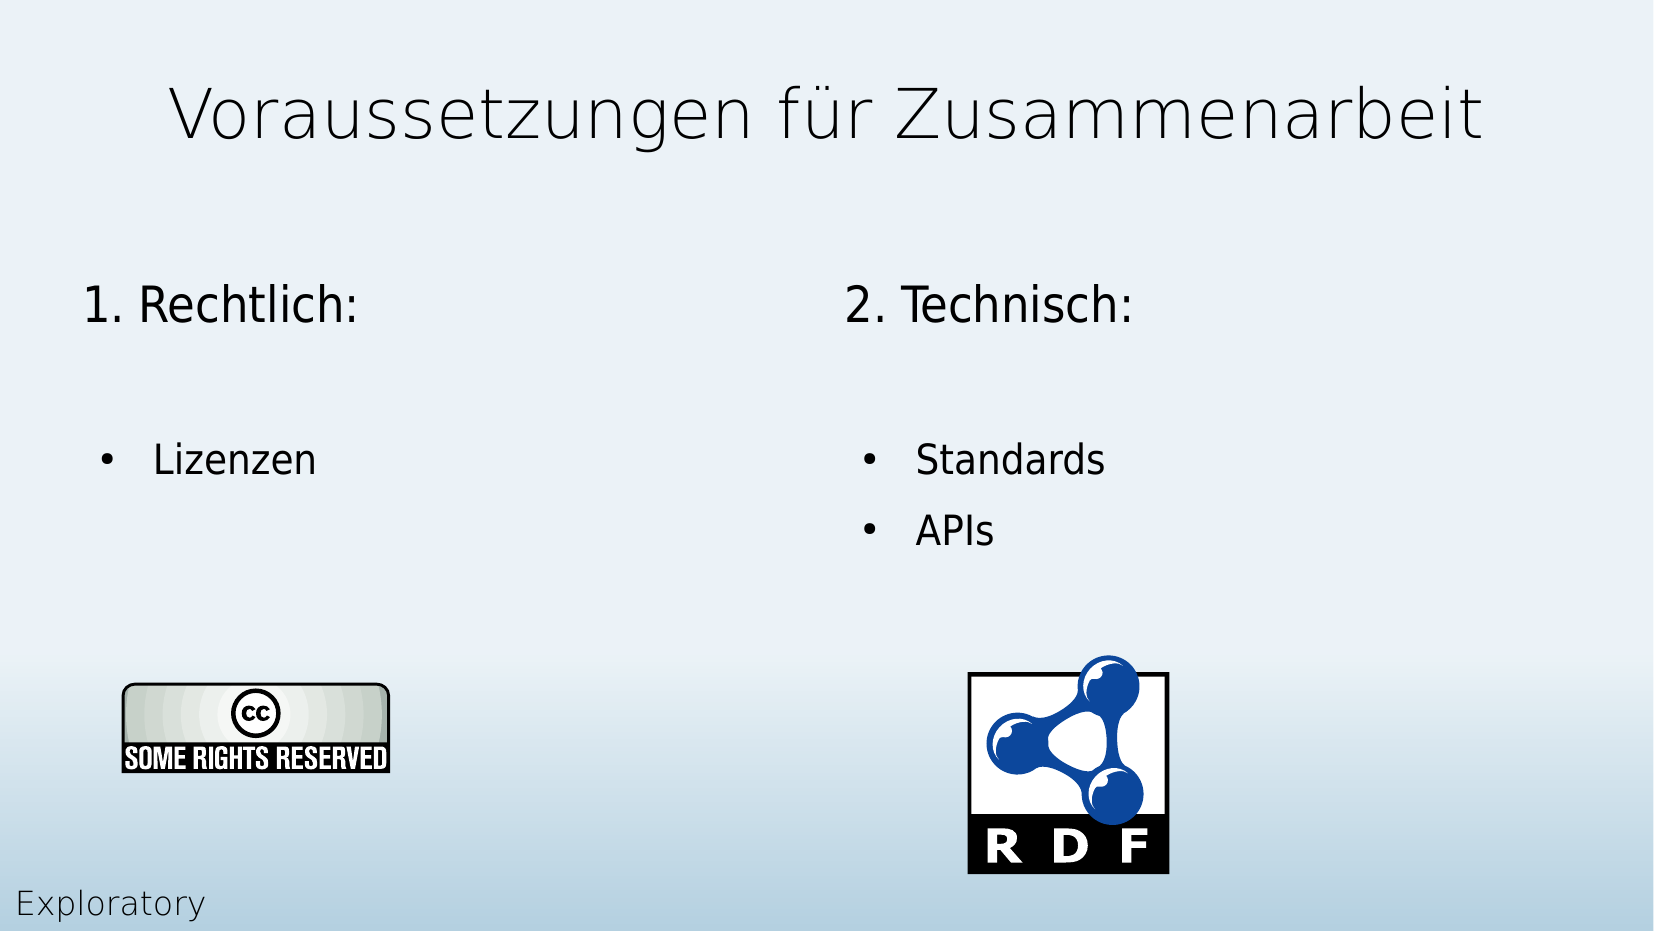

# Voraussetzungen für Zusammenarbeit
1. Rechtlich:
Lizenzen
2. Technisch:
Standards
APIs